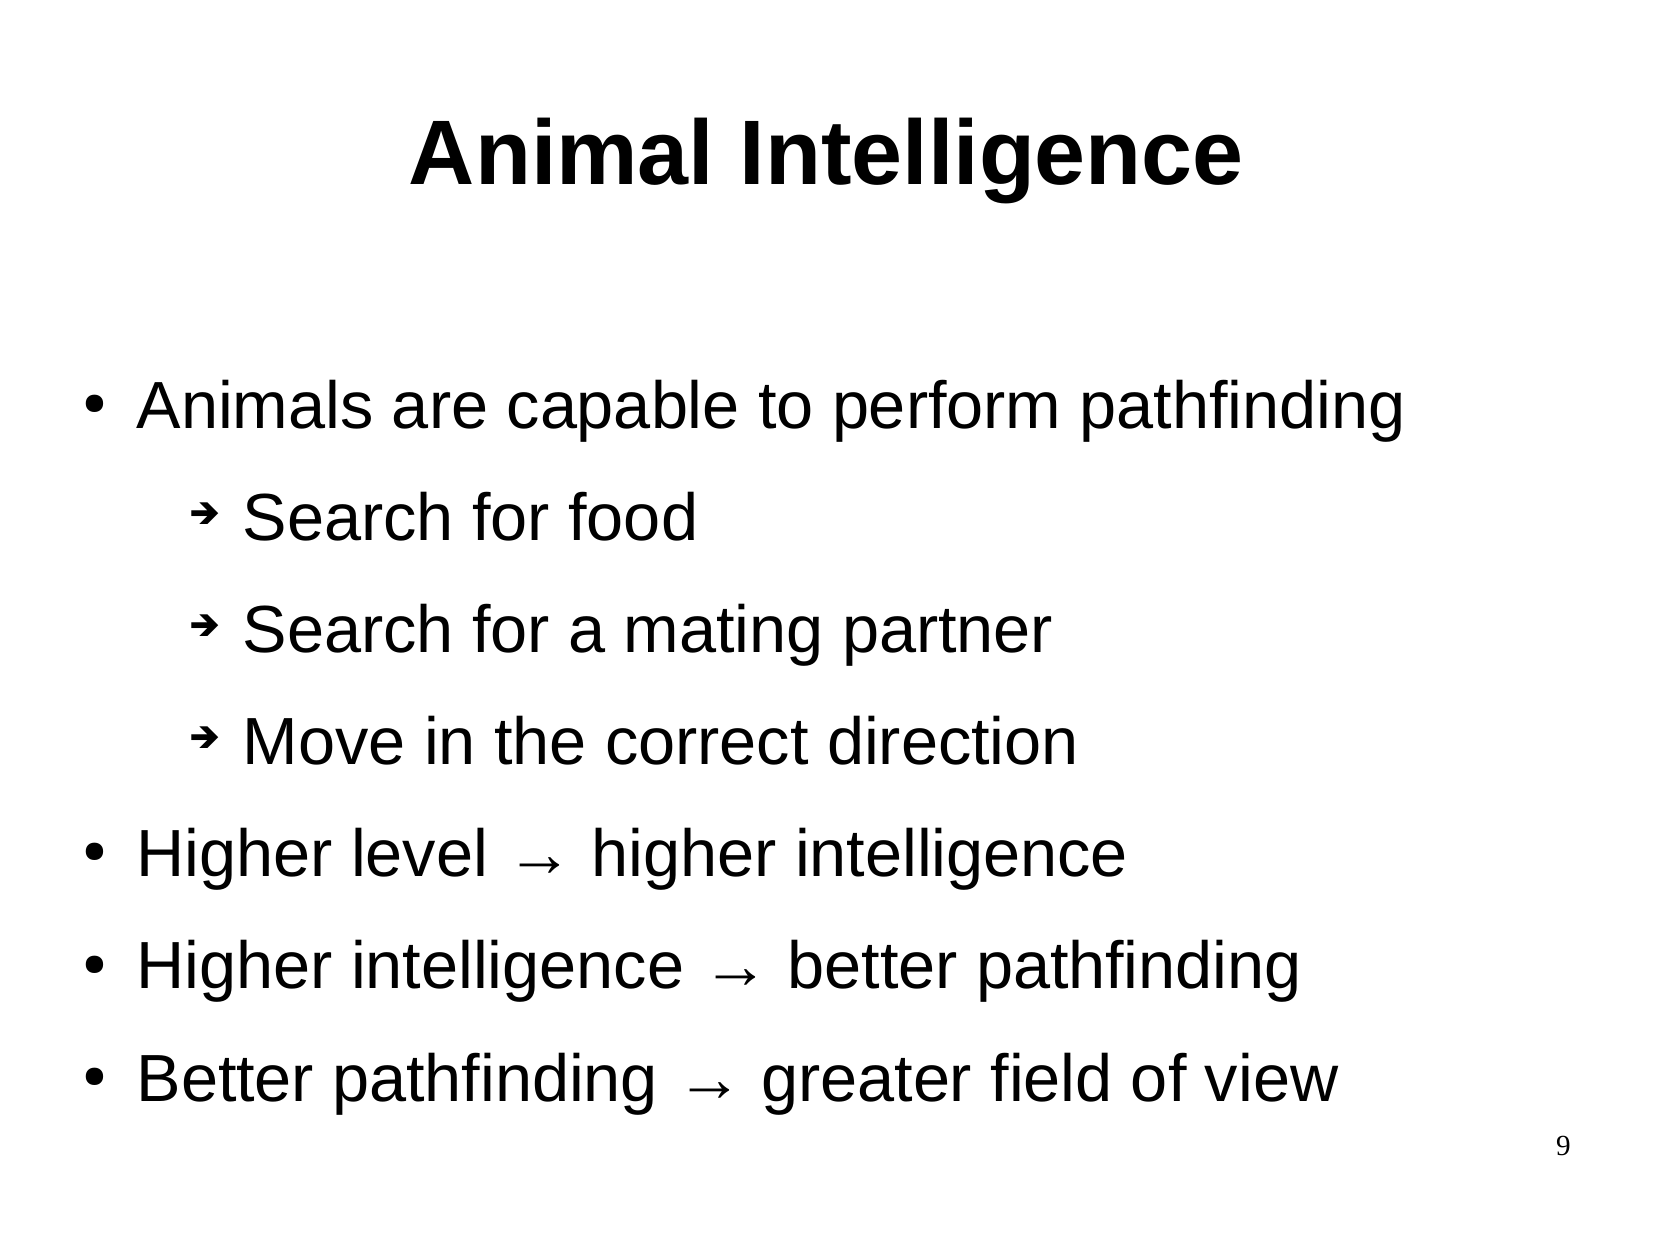

# Animal Intelligence
 Animals are capable to perform pathfinding
 Search for food
 Search for a mating partner
 Move in the correct direction
 Higher level → higher intelligence
 Higher intelligence → better pathfinding
 Better pathfinding → greater field of view
9